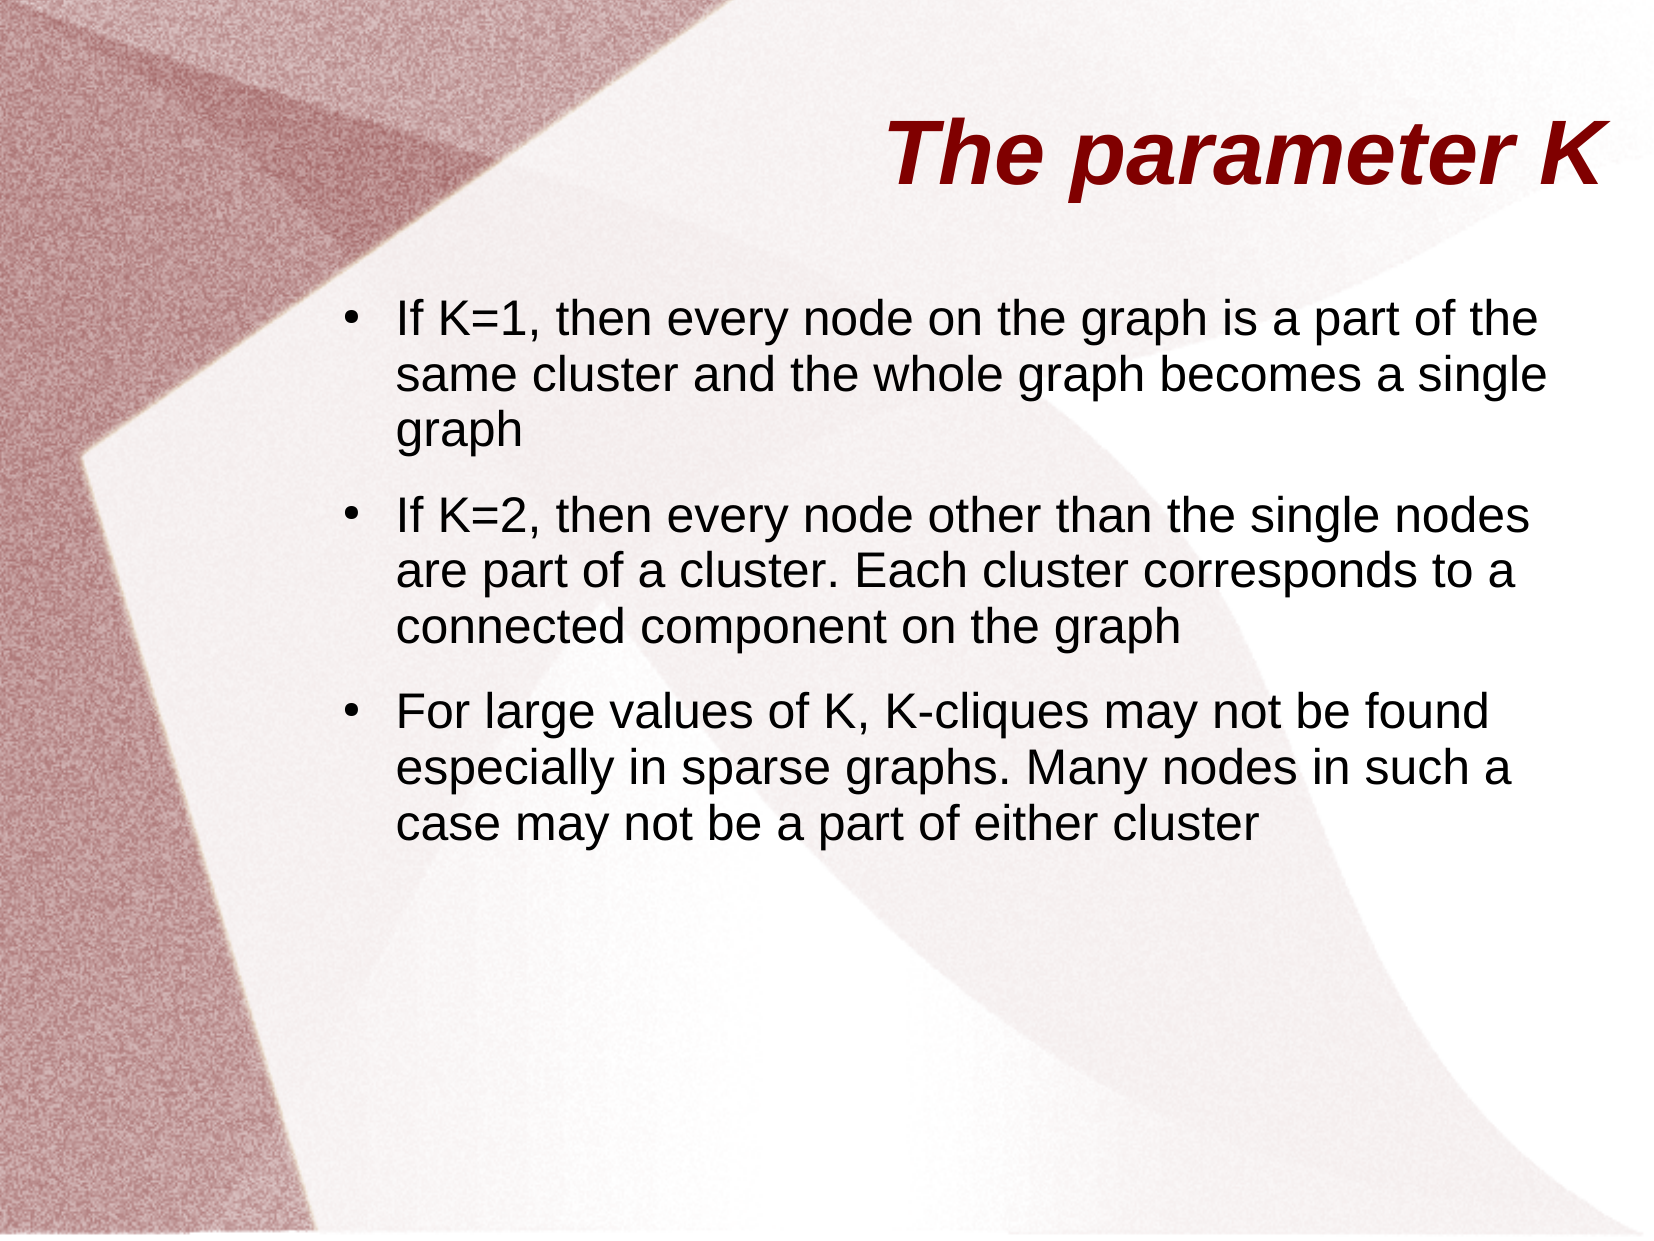

# The parameter K
If K=1, then every node on the graph is a part of the same cluster and the whole graph becomes a single graph
If K=2, then every node other than the single nodes are part of a cluster. Each cluster corresponds to a connected component on the graph
For large values of K, K-cliques may not be found especially in sparse graphs. Many nodes in such a case may not be a part of either cluster